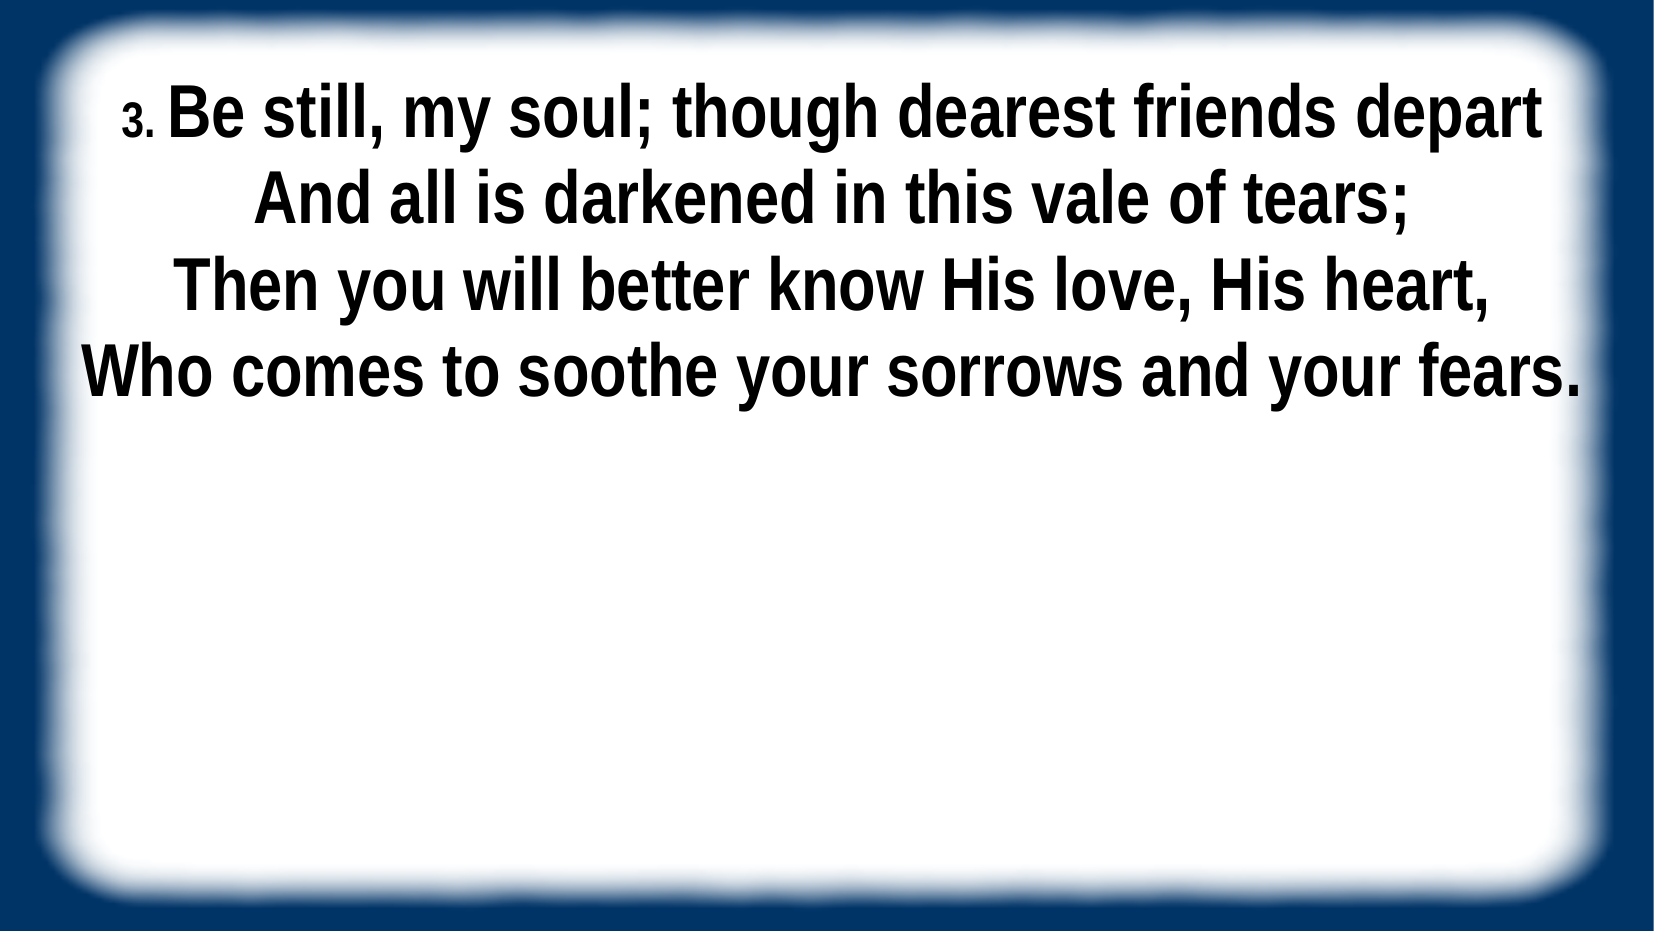

3. Be still, my soul; though dearest friends depart
And all is darkened in this vale of tears;
Then you will better know His love, His heart,
Who comes to soothe your sorrows and your fears.